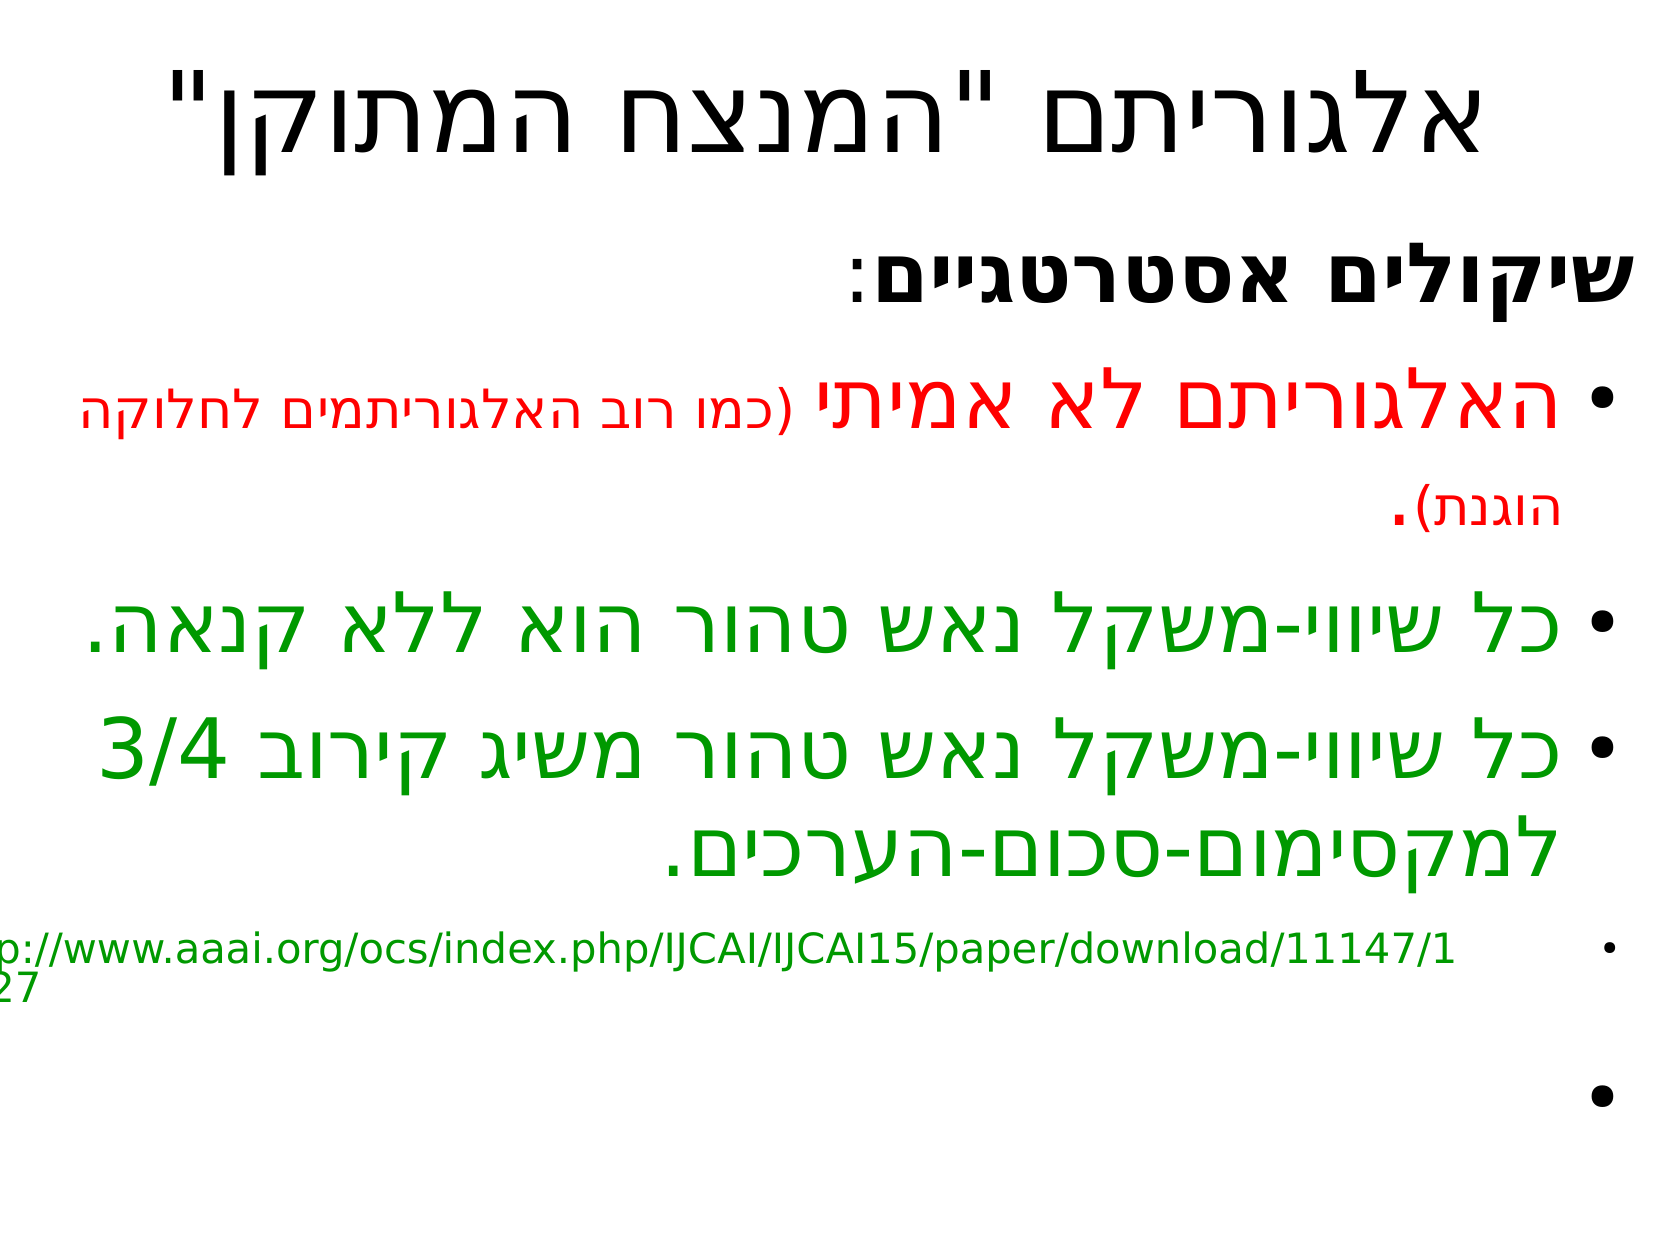

# אלגוריתם "המנצח המתוקן"
שיקולים אסטרטגיים:
האלגוריתם לא אמיתי (כמו רוב האלגוריתמים לחלוקה הוגנת).
כל שיווי-משקל נאש טהור הוא ללא קנאה.
כל שיווי-משקל נאש טהור משיג קירוב 3/4 למקסימום-סכום-הערכים.
http://www.aaai.org/ocs/index.php/IJCAI/IJCAI15/paper/download/11147/10727